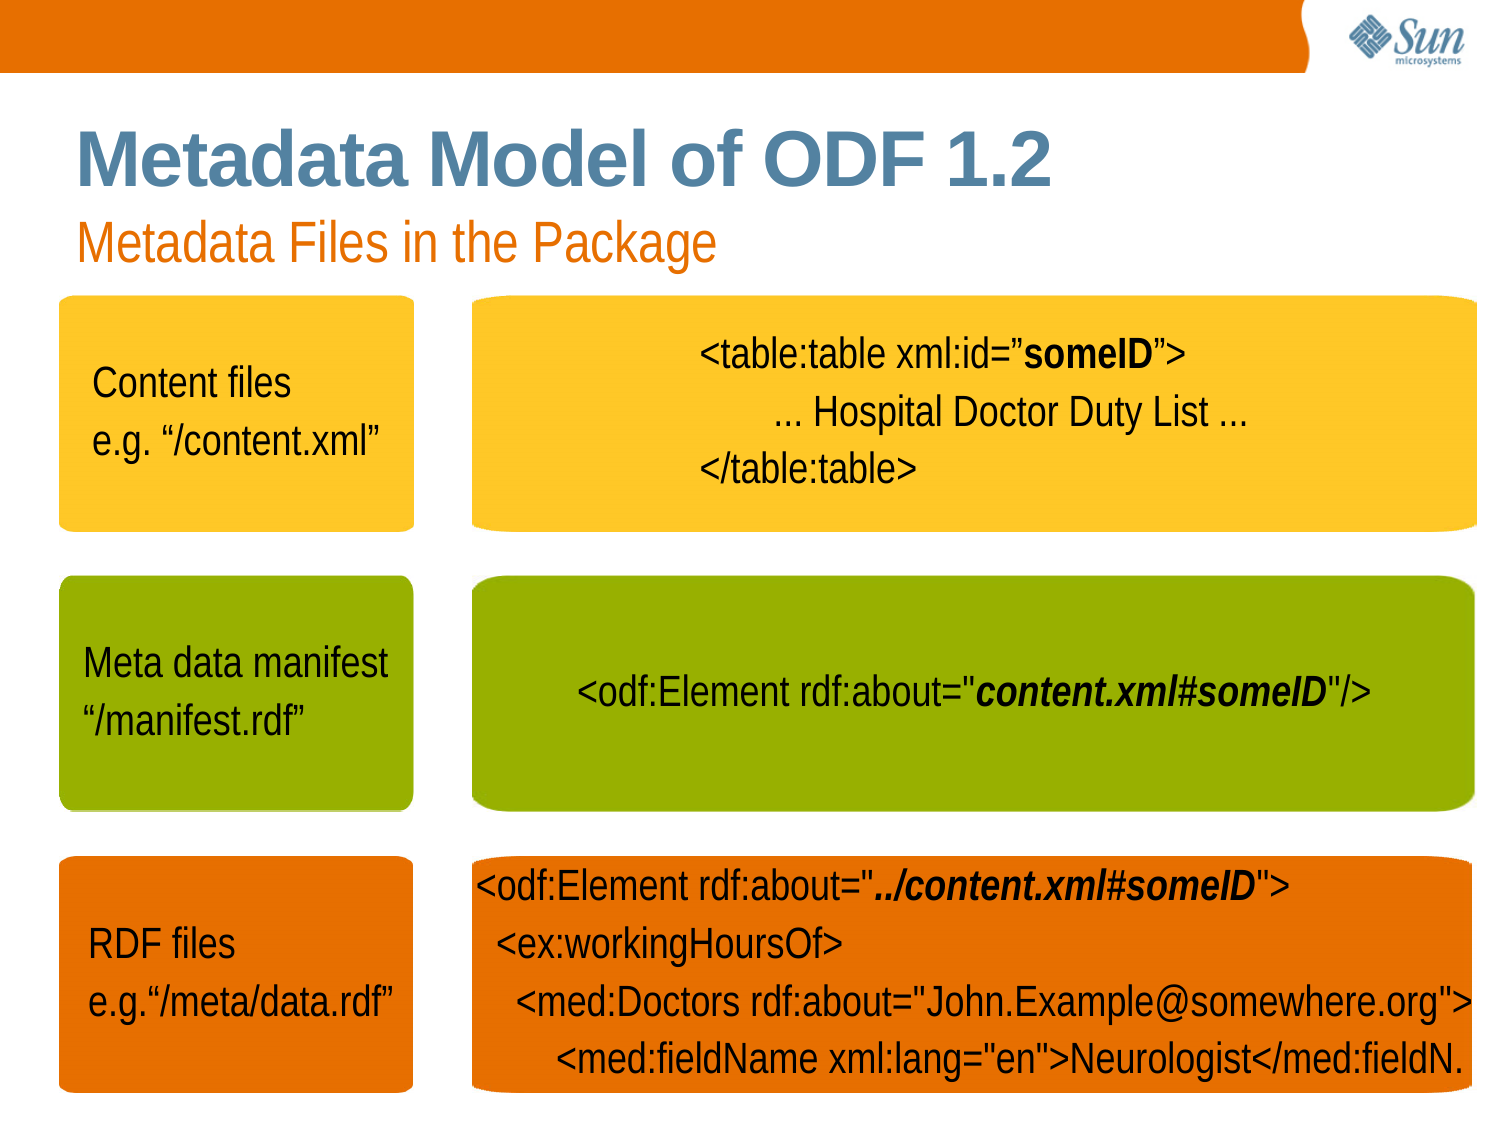

# Metadata Model of ODF 1.2
Metadata Files in the Package
Content files
e.g. “/content.xml”
<table:table xml:id=”someID”>
	... Hospital Doctor Duty List ...
</table:table>
Meta data manifest
“/manifest.rdf”
<odf:Element rdf:about="content.xml#someID"/>
 RDF files
 e.g.“/meta/data.rdf”
<odf:Element rdf:about="../content.xml#someID">
 <ex:workingHoursOf>
 <med:Doctors rdf:about="John.Example@somewhere.org">
 <med:fieldName xml:lang="en">Neurologist</med:fieldN.
20